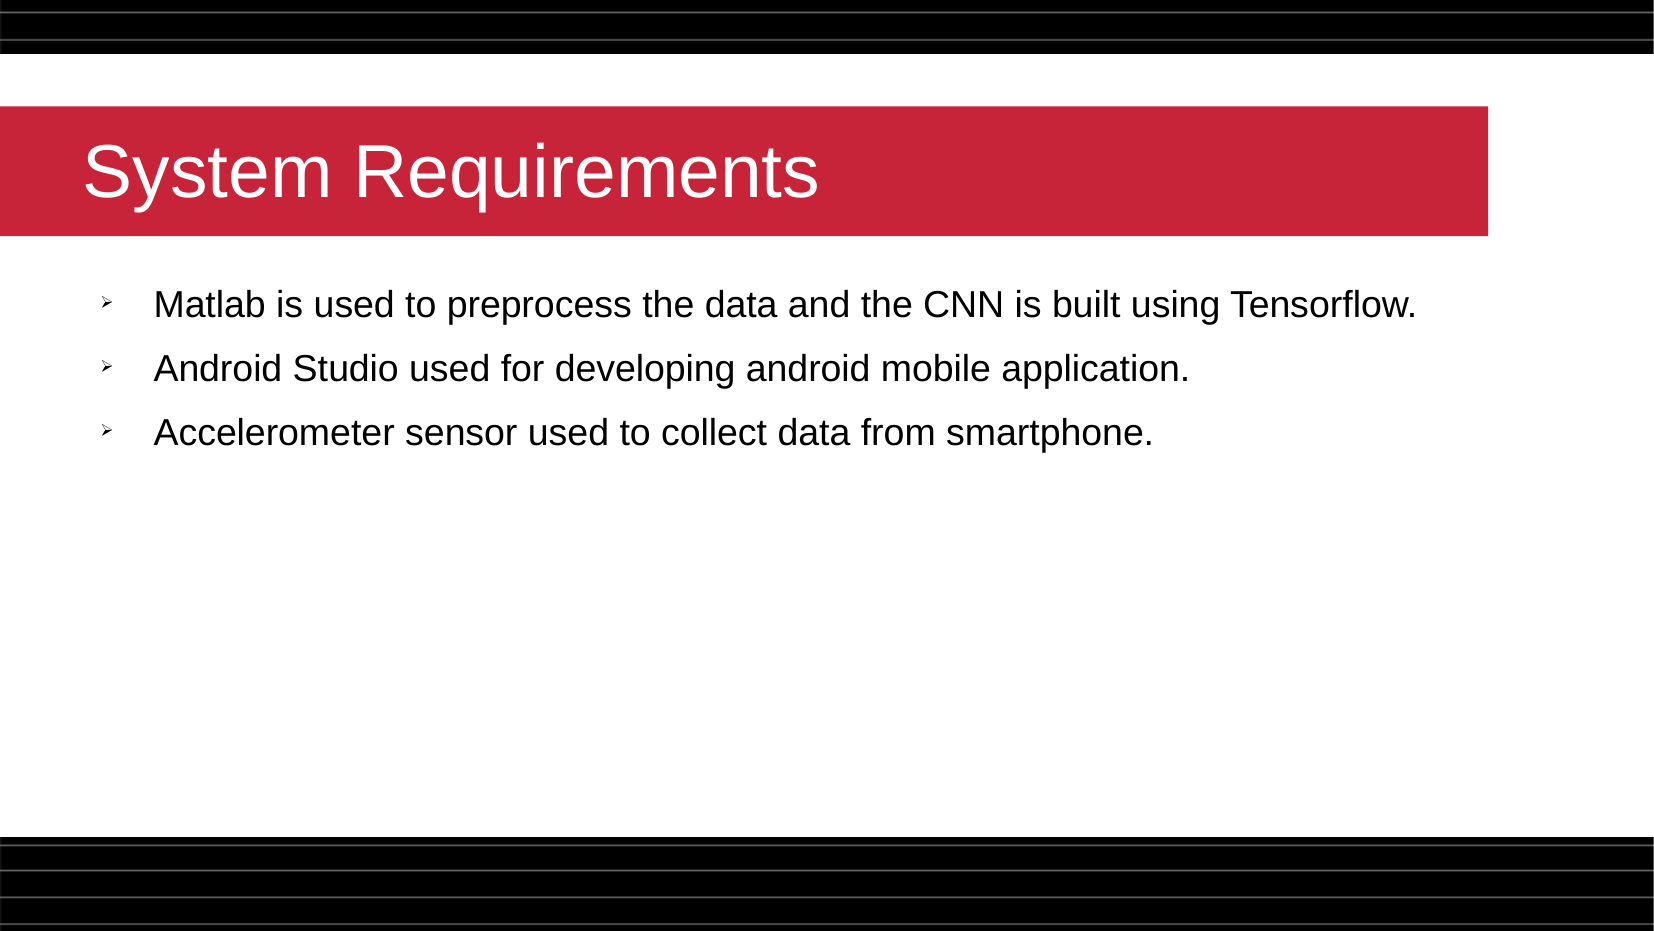

# System Requirements
Matlab is used to preprocess the data and the CNN is built using Tensorflow.
Android Studio used for developing android mobile application.
Accelerometer sensor used to collect data from smartphone.